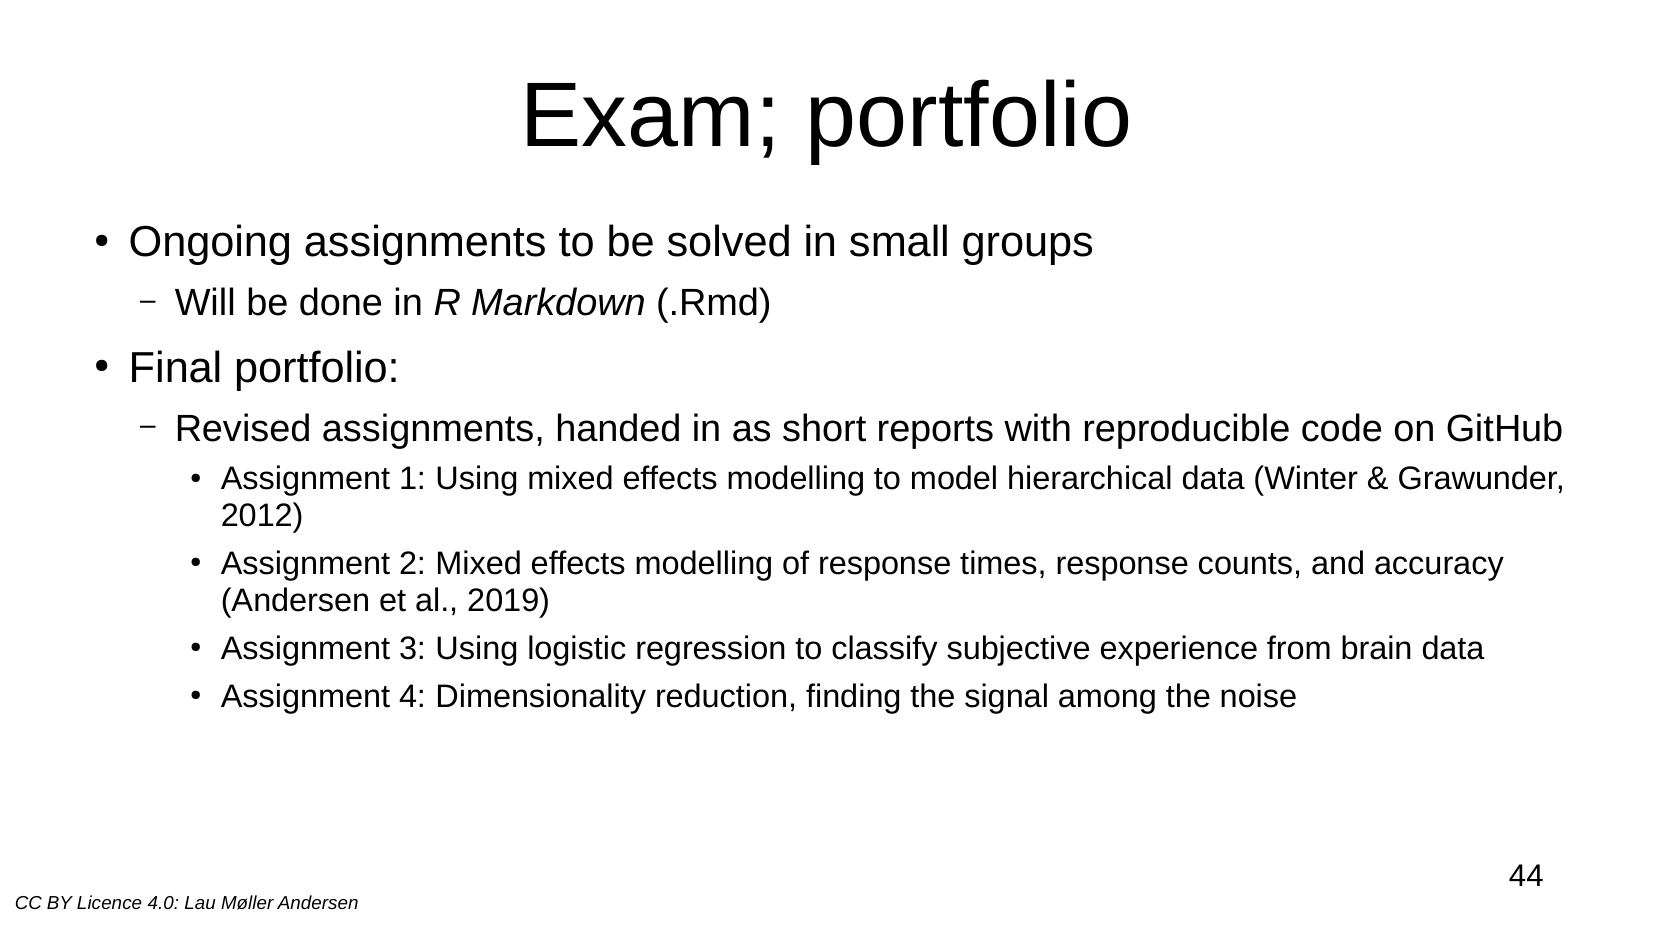

# Exam; portfolio
Ongoing assignments to be solved in small groups
Will be done in R Markdown (.Rmd)
Final portfolio:
Revised assignments, handed in as short reports with reproducible code on GitHub
Assignment 1: Using mixed effects modelling to model hierarchical data (Winter & Grawunder, 2012)
Assignment 2: Mixed effects modelling of response times, response counts, and accuracy (Andersen et al., 2019)
Assignment 3: Using logistic regression to classify subjective experience from brain data
Assignment 4: Dimensionality reduction, finding the signal among the noise
CC BY Licence 4.0: Lau Møller Andersen